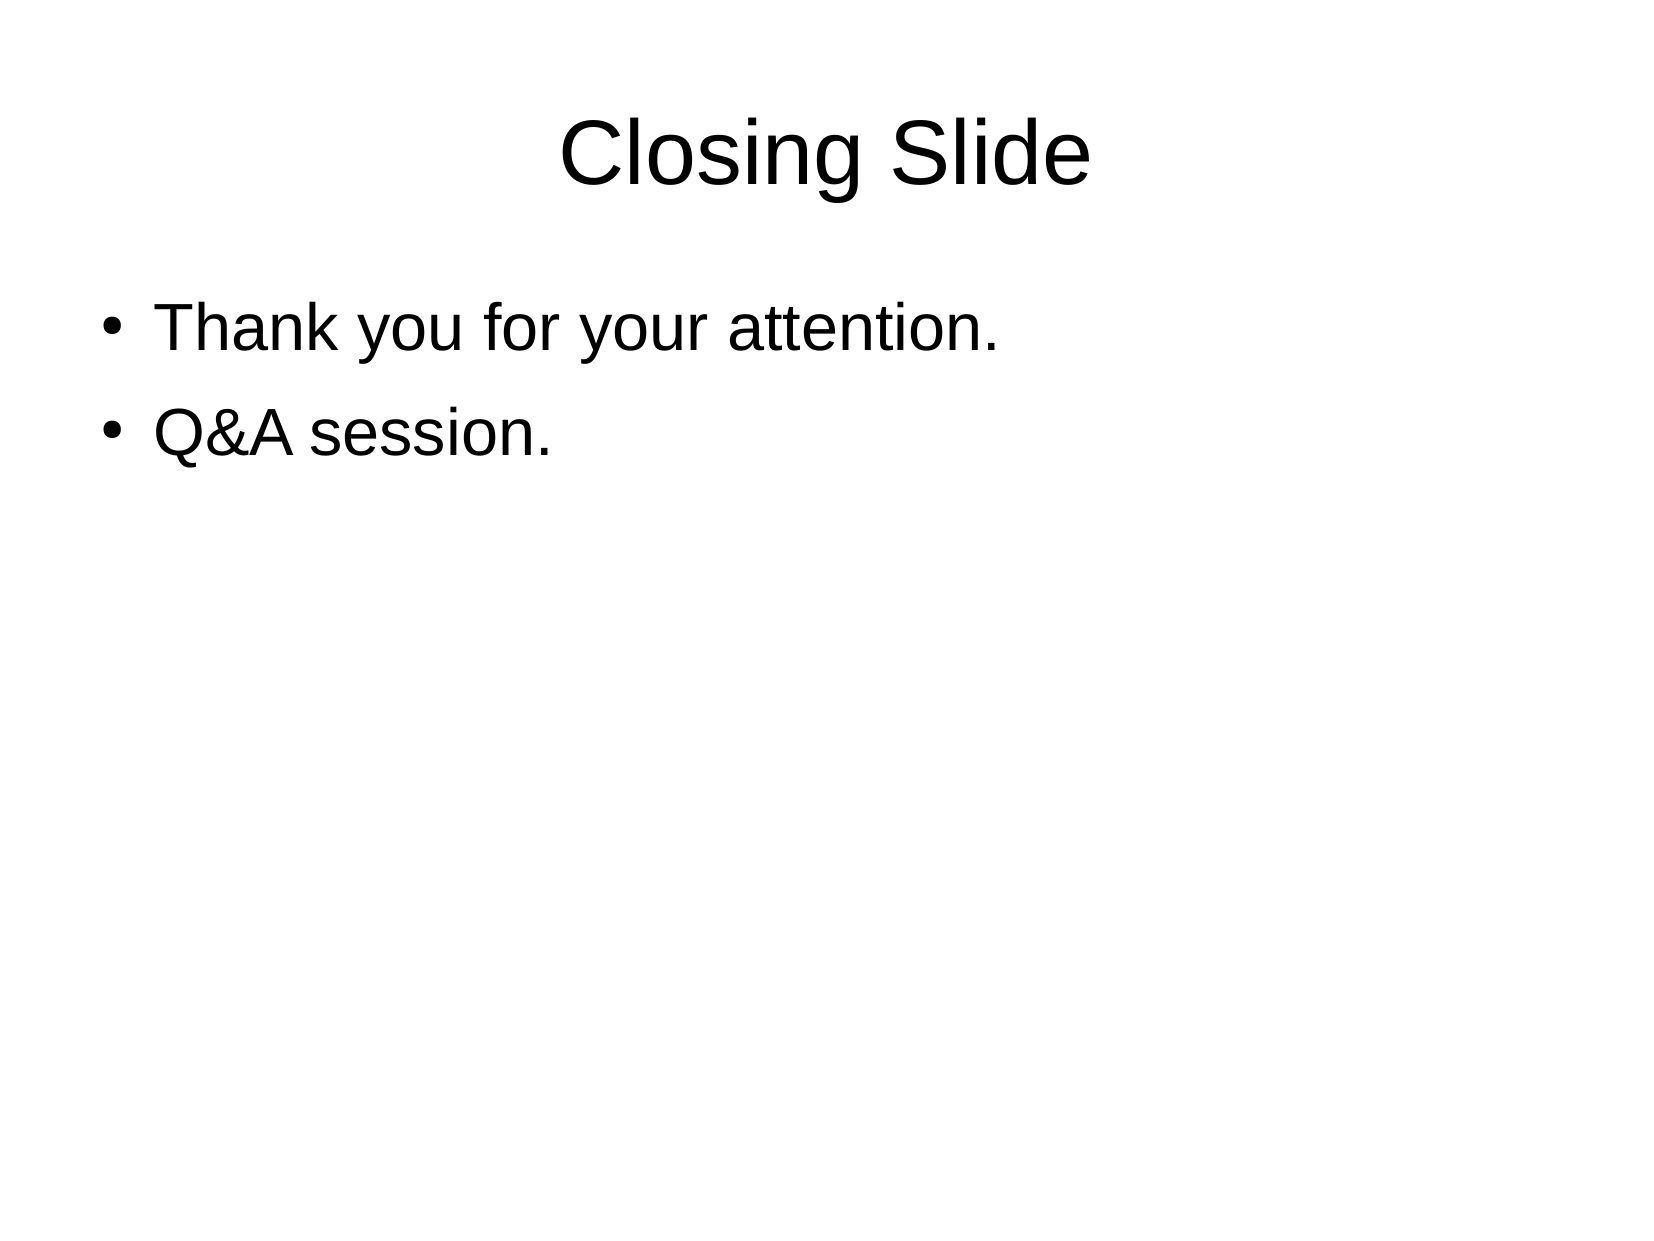

# Closing Slide
Thank you for your attention.
Q&A session.